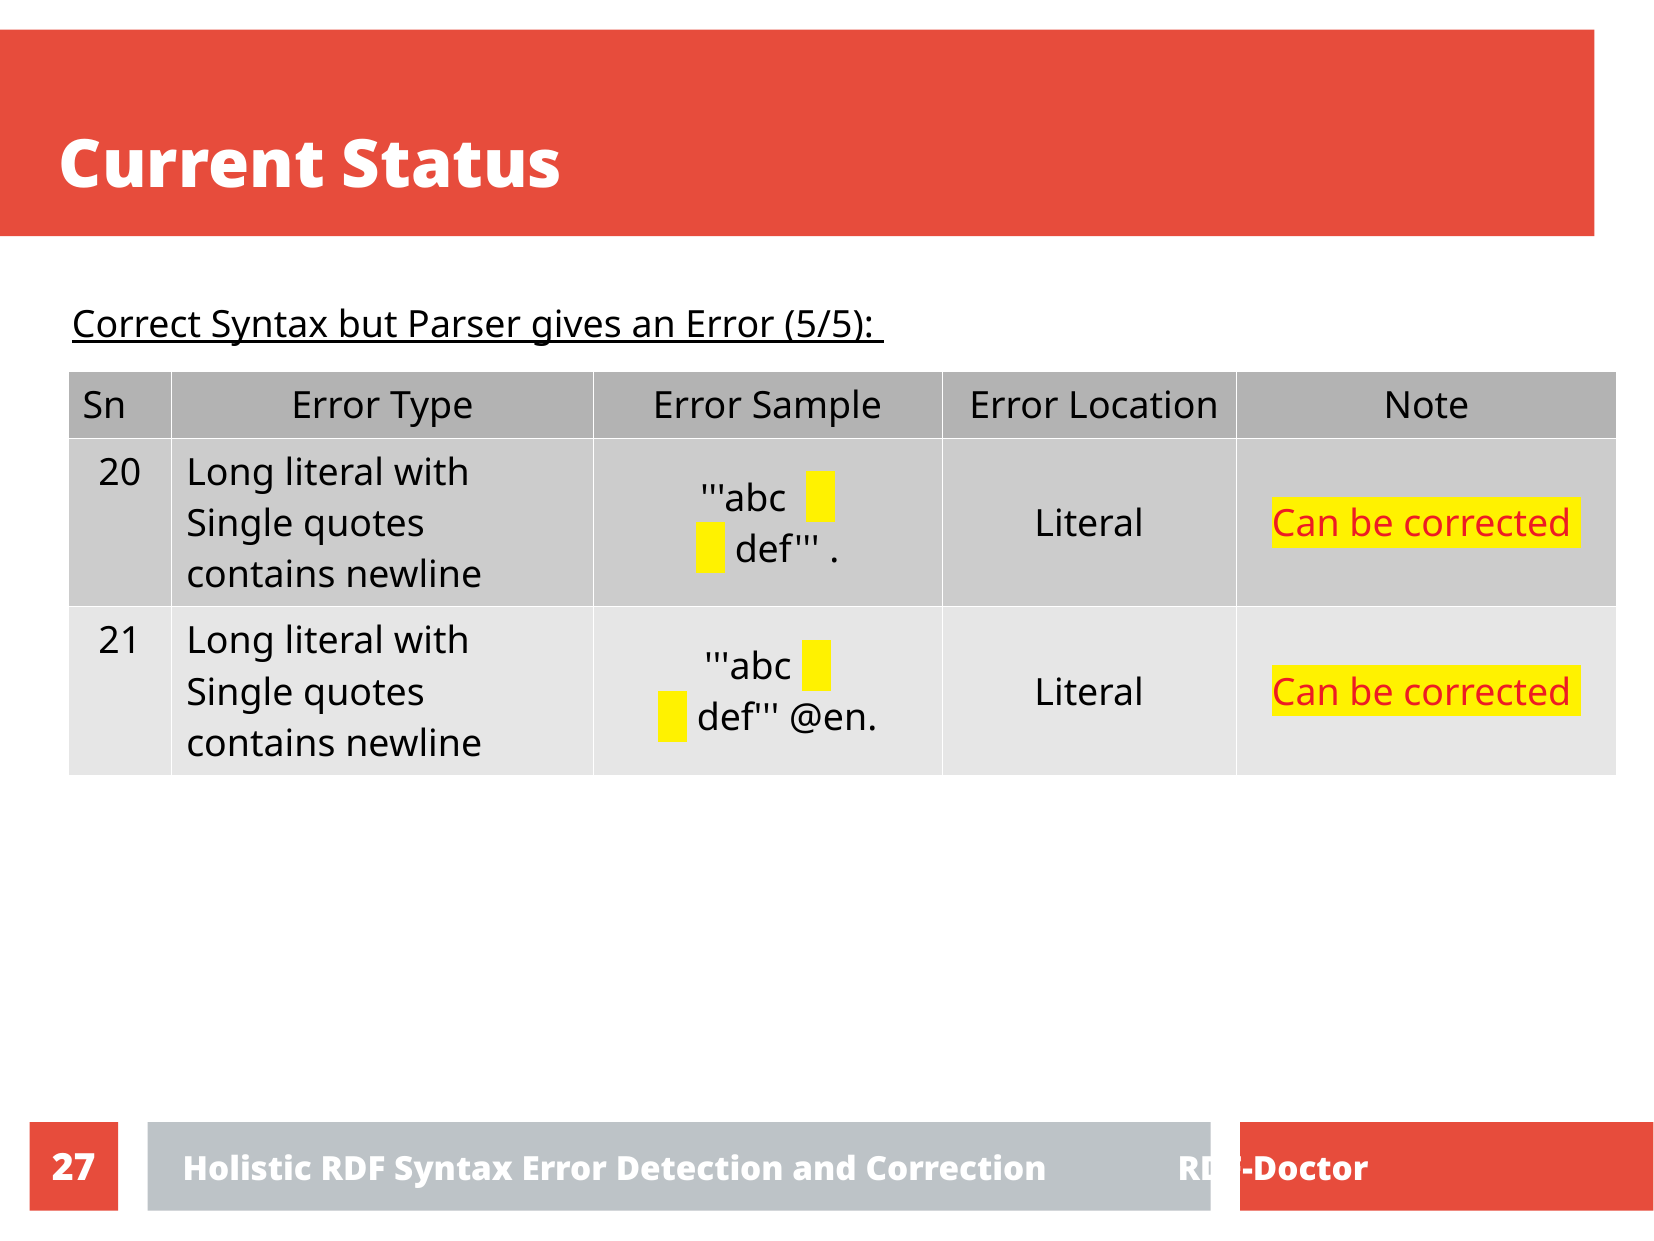

# Current Status
Correct Syntax but Parser gives an Error (5/5):
| Sn | Error Type | Error Sample | Error Location | Note |
| --- | --- | --- | --- | --- |
| 20 | Long literal with Single quotes contains newline | '''abc def''' . | Literal | Can be corrected |
| 21 | Long literal with Single quotes contains newline | '''abc def''' @en. | Literal | Can be corrected |
27
Holistic RDF Syntax Error Detection and Correction RDF-Doctor